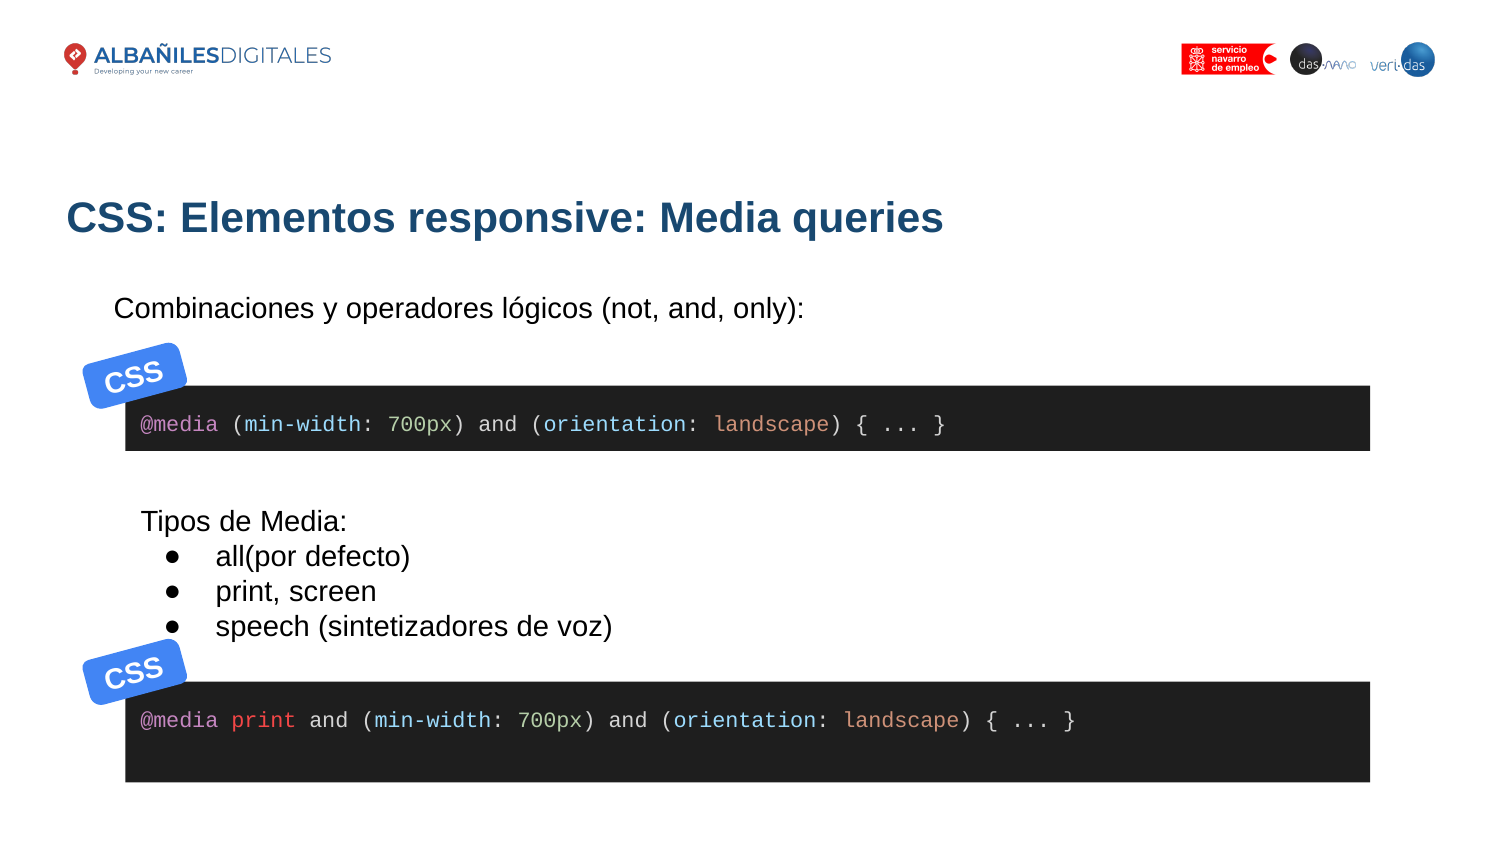

CSS: Elementos responsive: Media queries
Combinaciones y operadores lógicos (not, and, only):
CSS
@media (min-width: 700px) and (orientation: landscape) { ... }
Tipos de Media:
all(por defecto)
print, screen
speech (sintetizadores de voz)
CSS
@media print and (min-width: 700px) and (orientation: landscape) { ... }